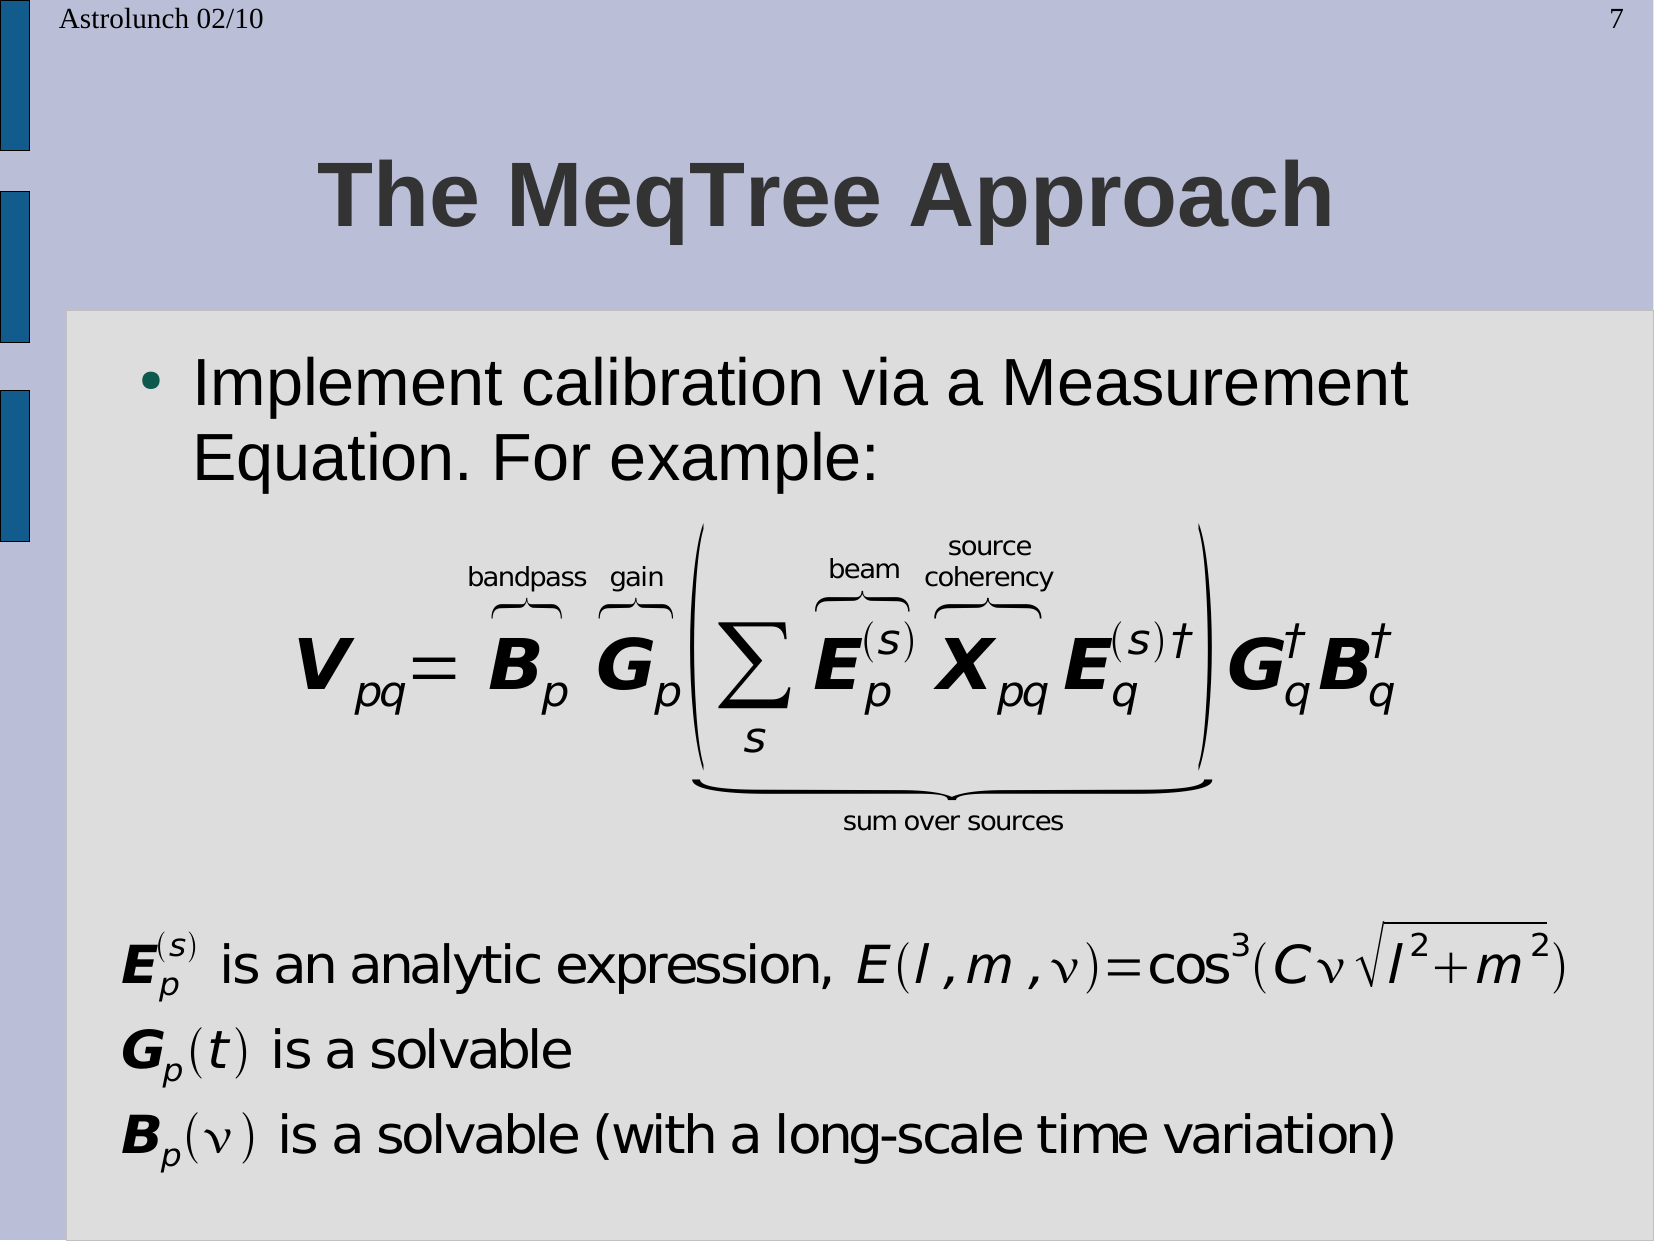

Astrolunch 02/10
7
# The MeqTree Approach
Implement calibration via a Measurement Equation. For example: